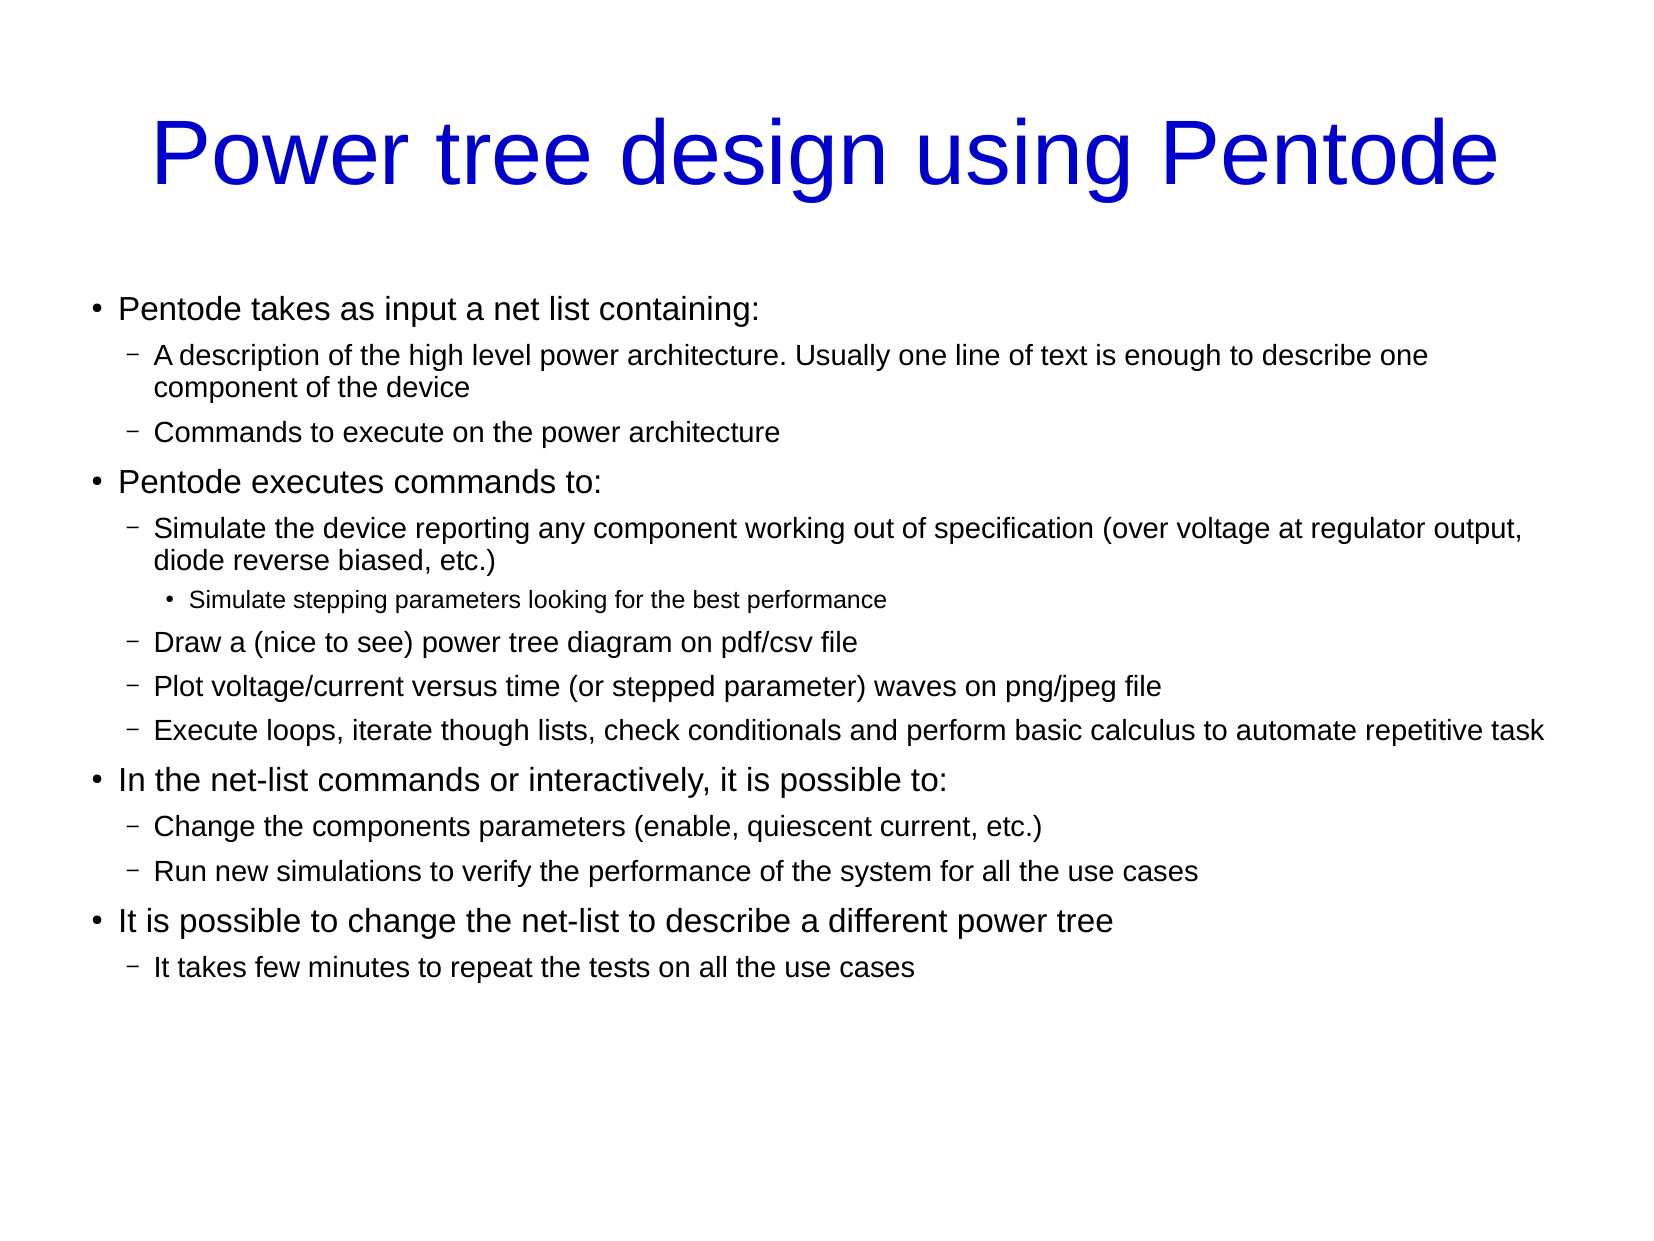

# Power tree design using Pentode
Pentode takes as input a net list containing:
A description of the high level power architecture. Usually one line of text is enough to describe one component of the device
Commands to execute on the power architecture
Pentode executes commands to:
Simulate the device reporting any component working out of specification (over voltage at regulator output, diode reverse biased, etc.)
Simulate stepping parameters looking for the best performance
Draw a (nice to see) power tree diagram on pdf/csv file
Plot voltage/current versus time (or stepped parameter) waves on png/jpeg file
Execute loops, iterate though lists, check conditionals and perform basic calculus to automate repetitive task
In the net-list commands or interactively, it is possible to:
Change the components parameters (enable, quiescent current, etc.)
Run new simulations to verify the performance of the system for all the use cases
It is possible to change the net-list to describe a different power tree
It takes few minutes to repeat the tests on all the use cases